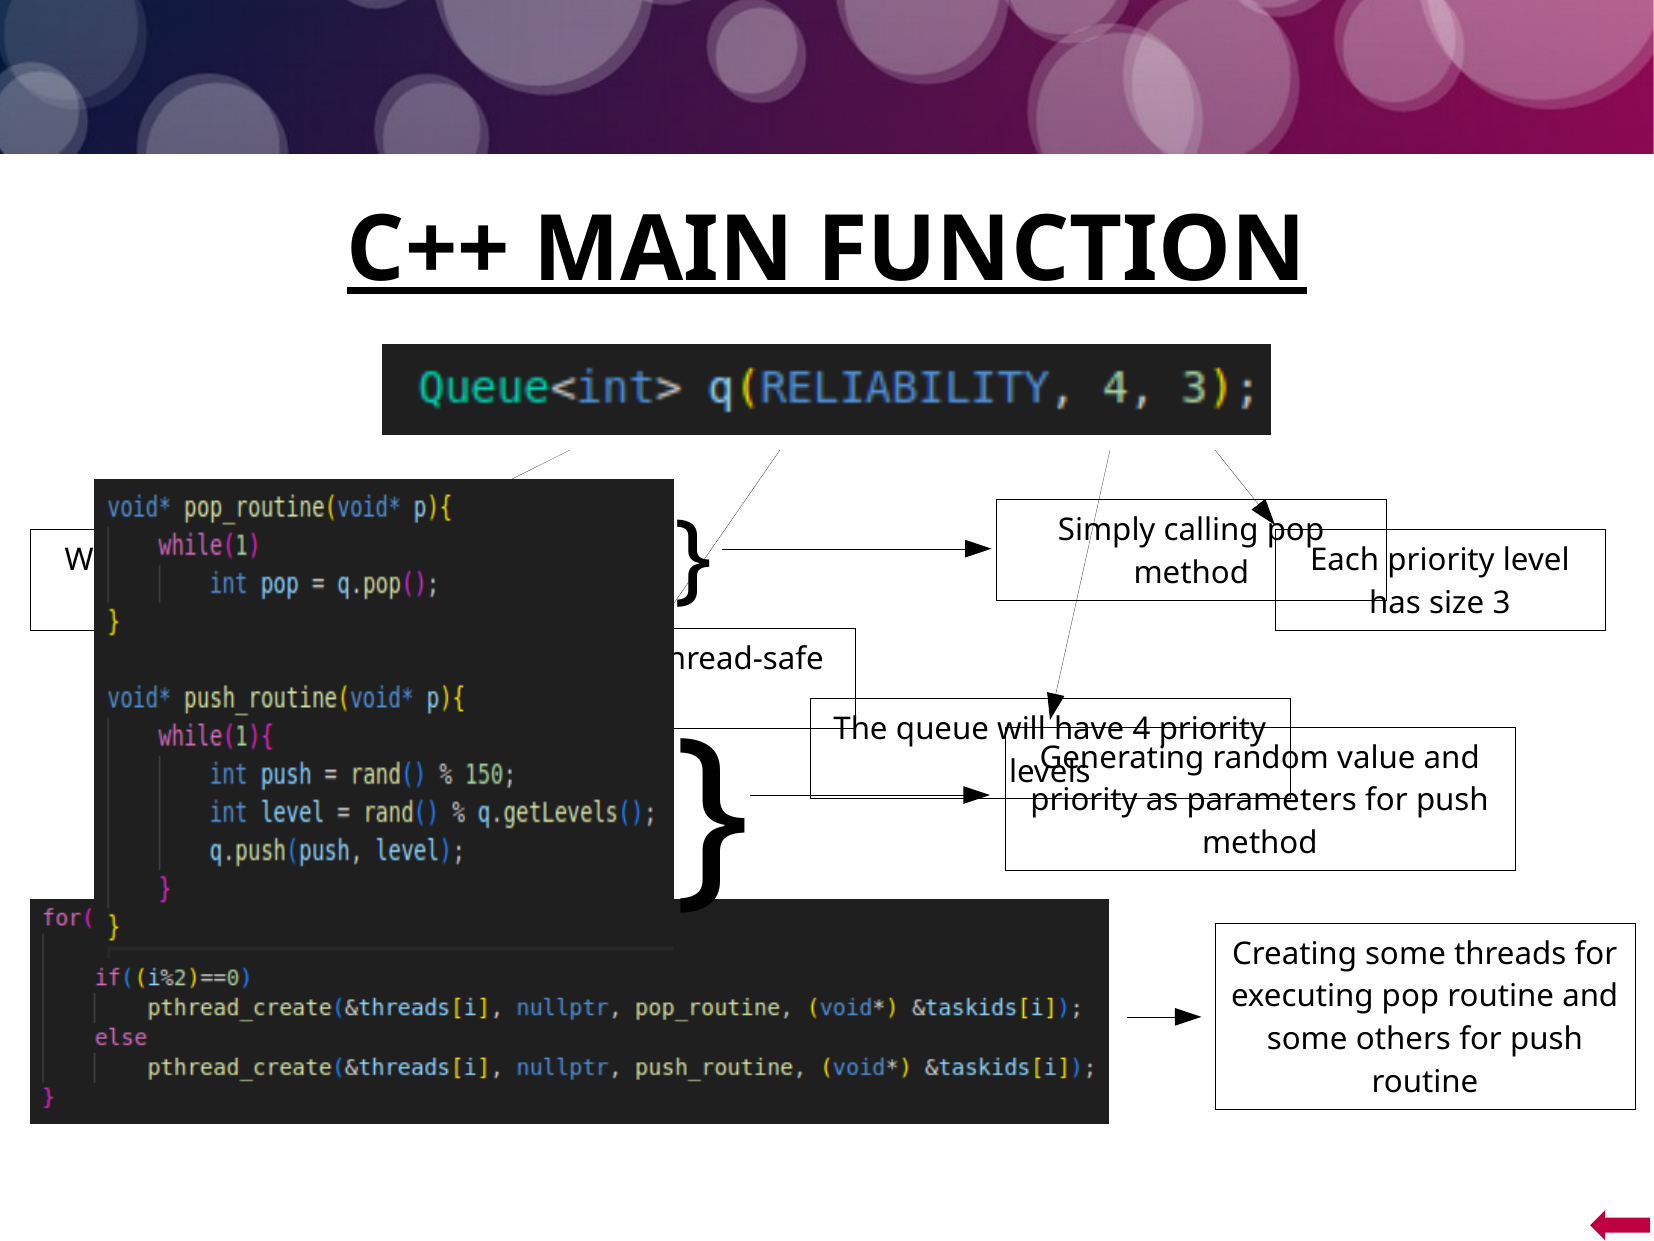

# C++ MAIN FUNCTION
}
Simply calling pop method
We use this queue for int data type
Each priority level has size 3
We want to be in a thread-safe contest
}
The queue will have 4 priority levels
Generating random value and priority as parameters for push method
Creating some threads for executing pop routine and some others for push routine